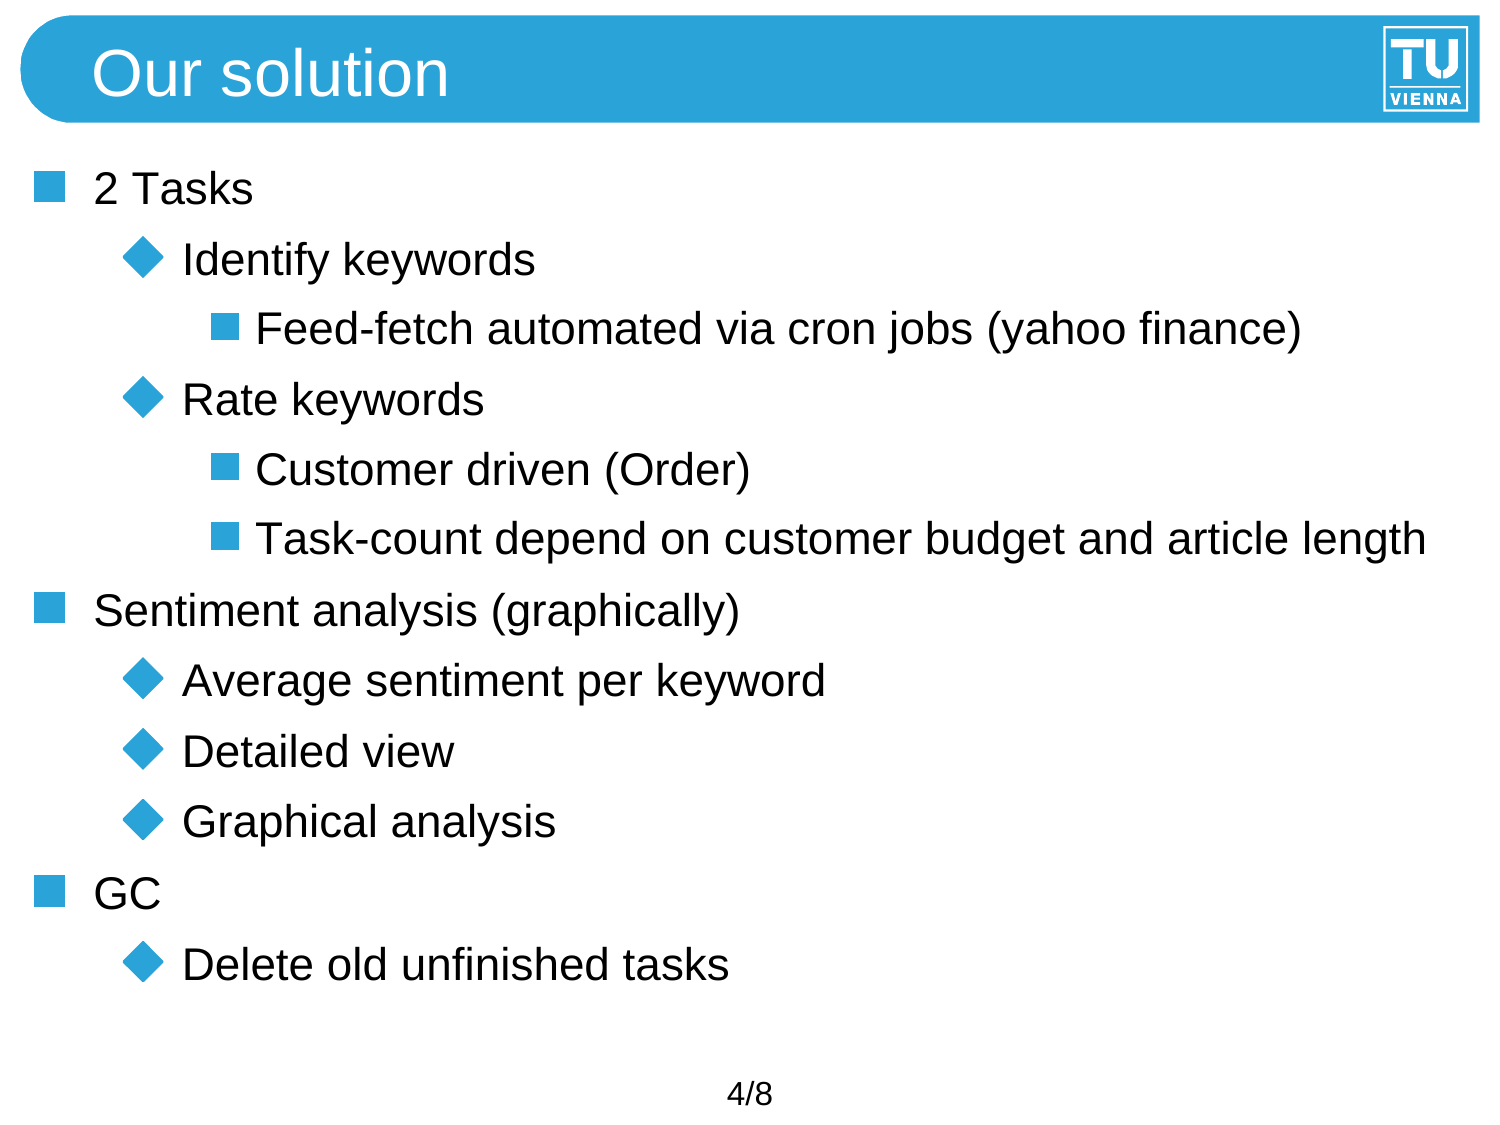

# Our solution
2 Tasks
Identify keywords
Feed-fetch automated via cron jobs (yahoo finance)
Rate keywords
Customer driven (Order)
Task-count depend on customer budget and article length
Sentiment analysis (graphically)
Average sentiment per keyword
Detailed view
Graphical analysis
GC
Delete old unfinished tasks
4